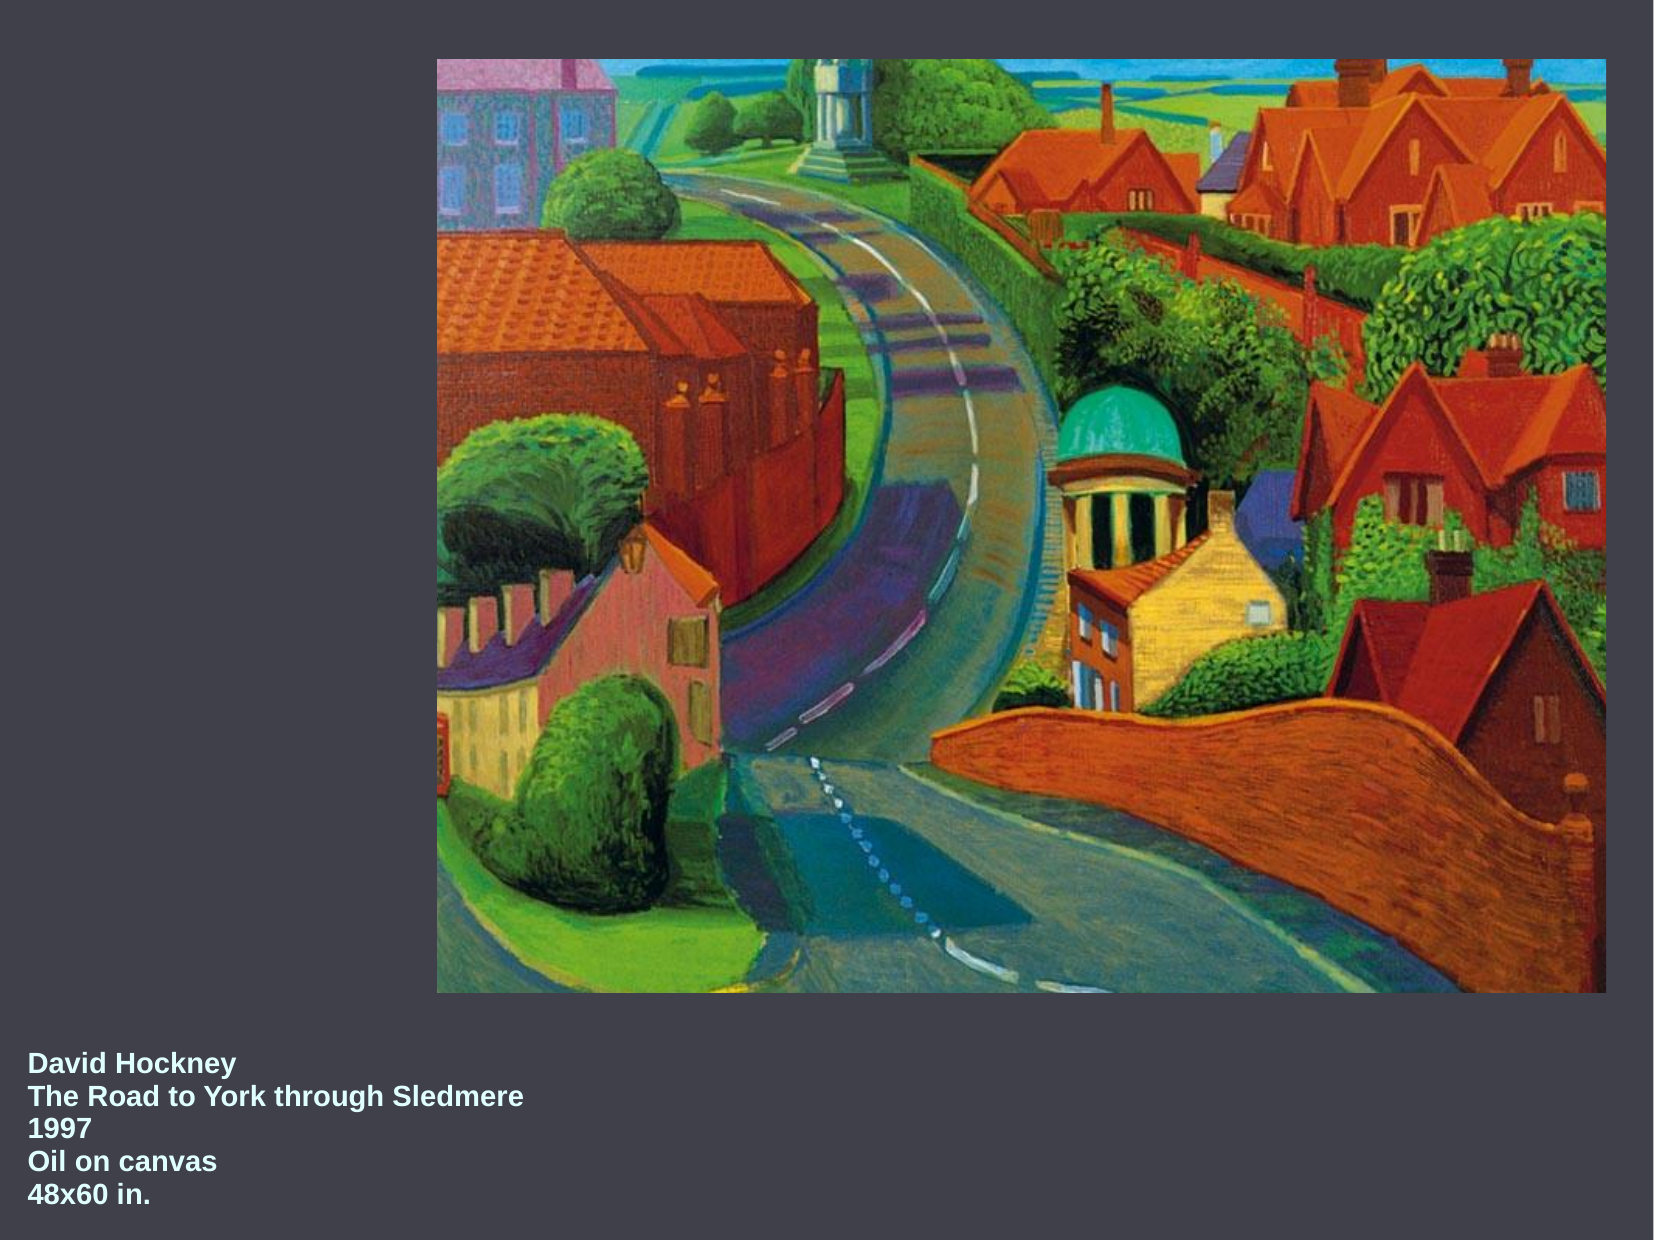

#
David Hockney
The Road to York through Sledmere
1997
Oil on canvas
48x60 in.